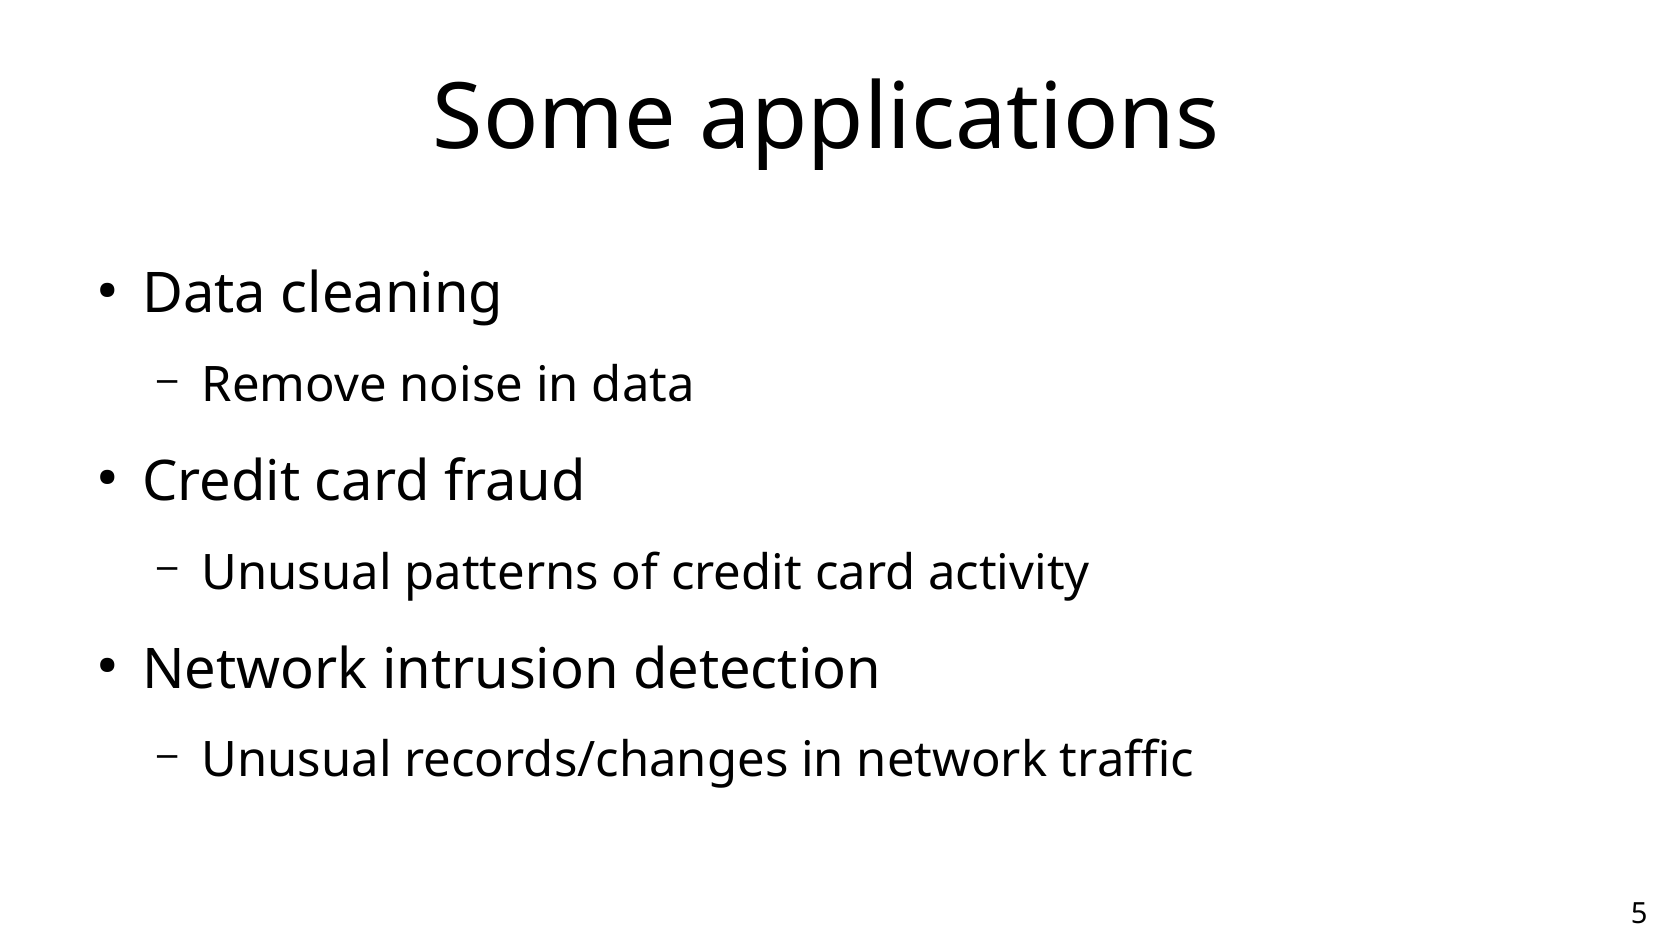

# Some applications
Data cleaning
Remove noise in data
Credit card fraud
Unusual patterns of credit card activity
Network intrusion detection
Unusual records/changes in network traffic
5